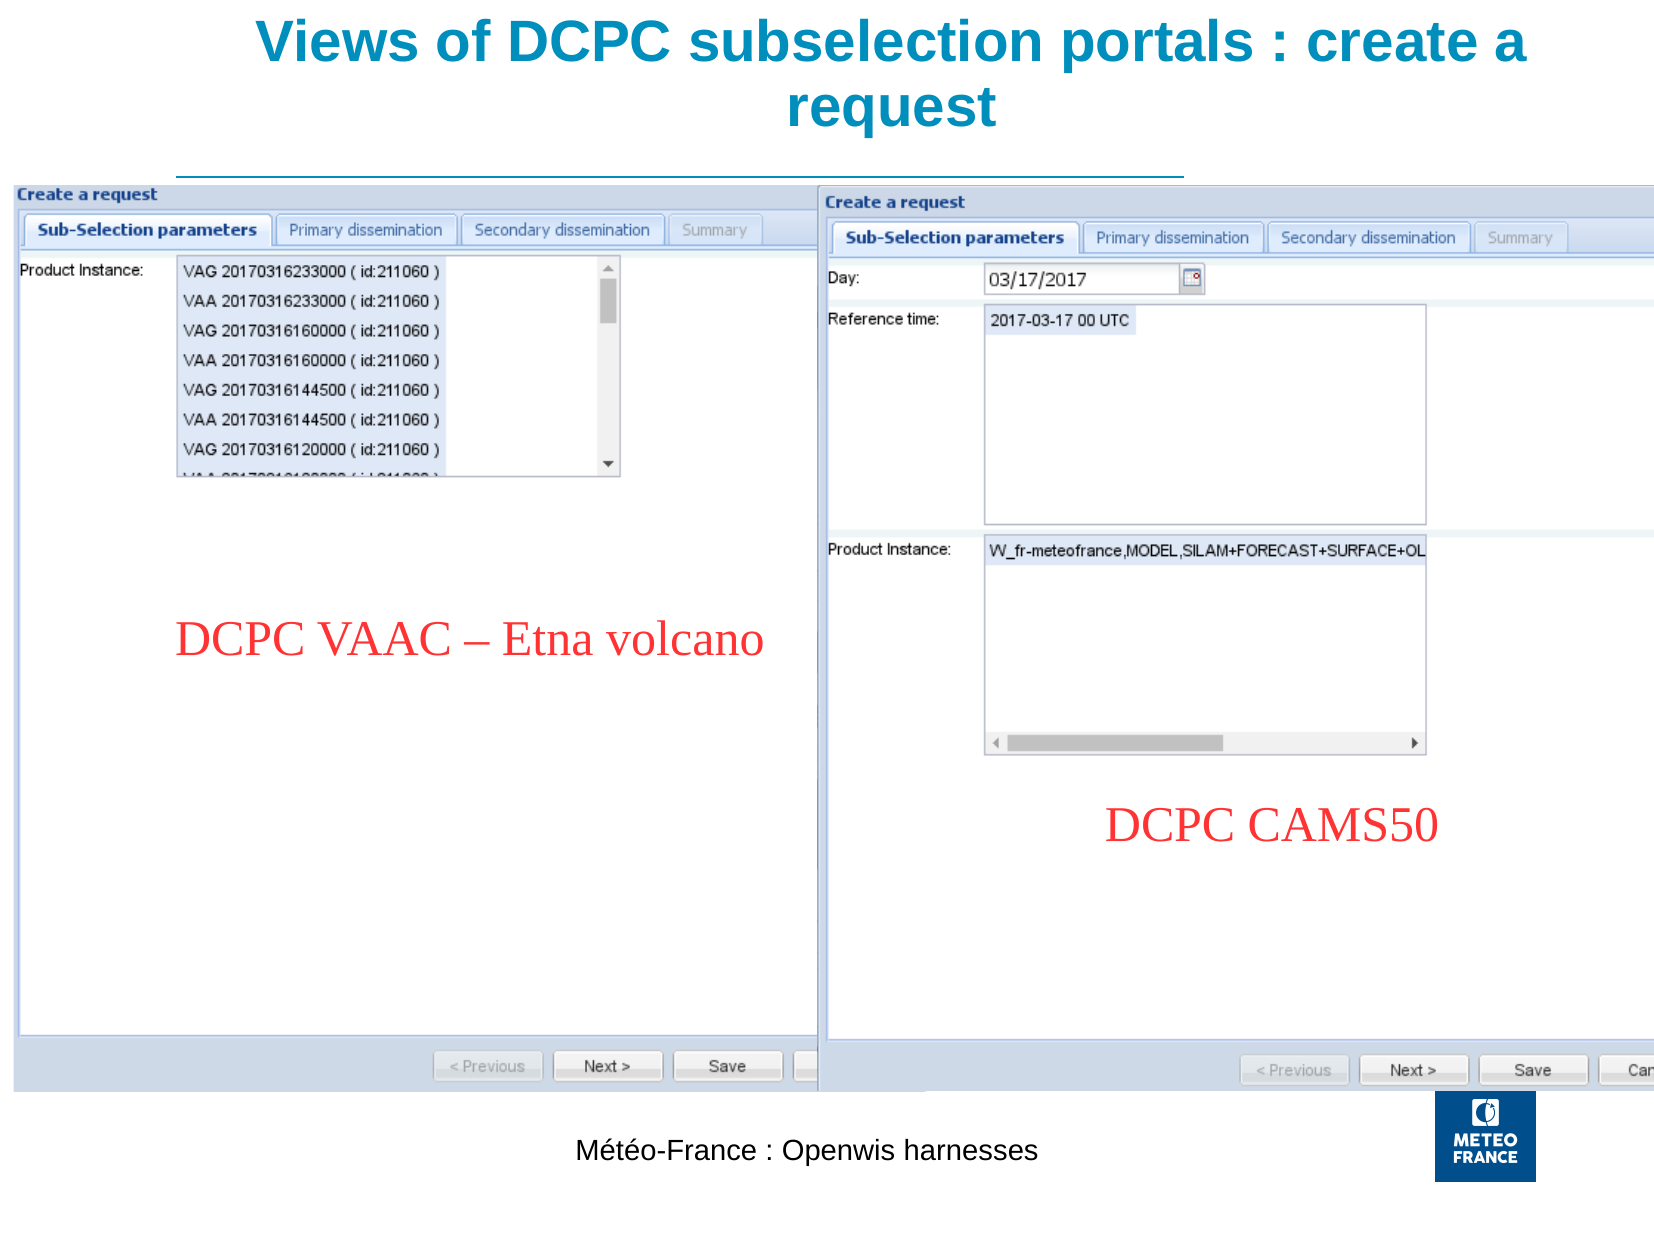

# Views of DCPC subselection portals : create a request
DCPC VAAC – Etna volcano
DCPC CAMS50
Météo-France : Openwis harnesses